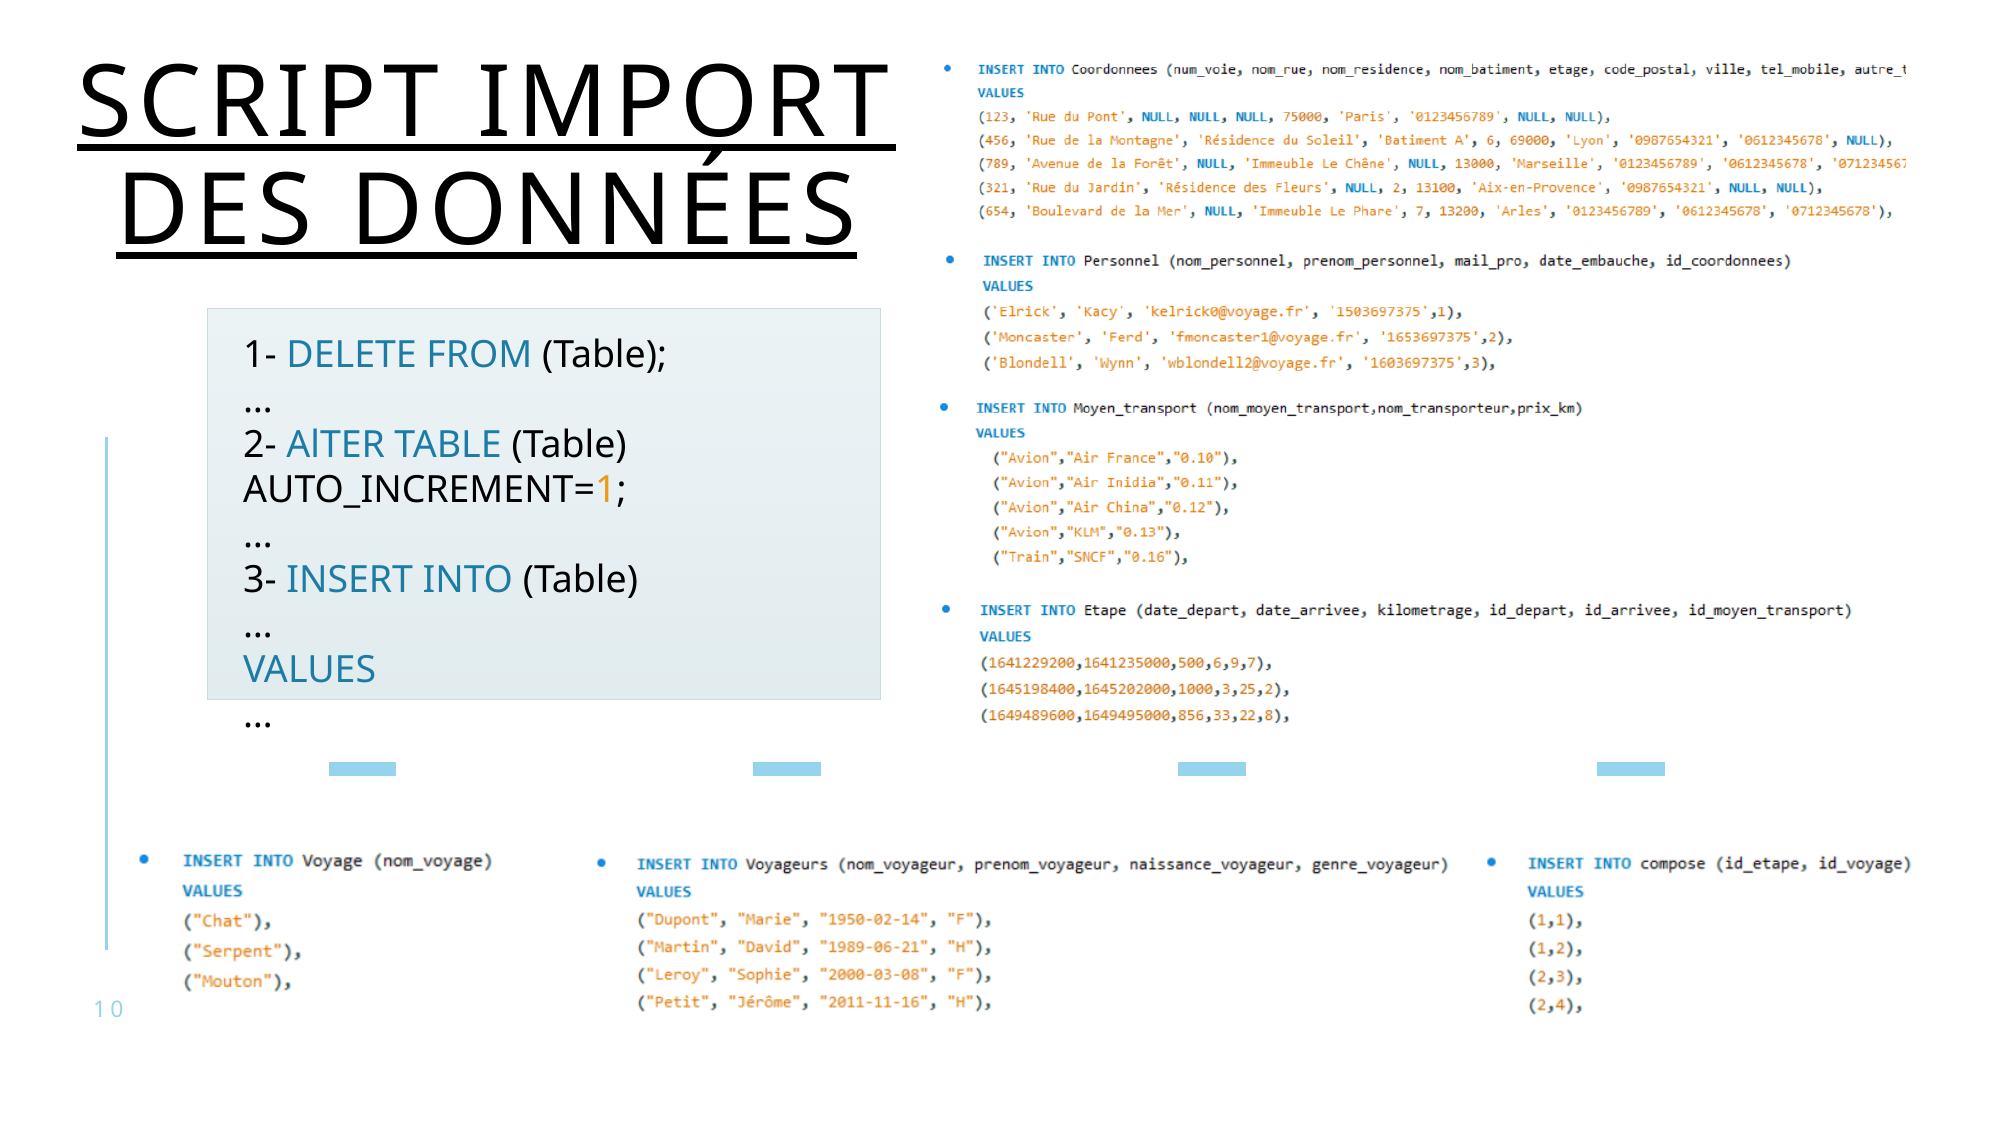

# Script import des données
1- DELETE FROM (Table);
…
2- AlTER TABLE (Table) AUTO_INCREMENT=1;
…
3- INSERT INTO (Table)
…
VALUES
…